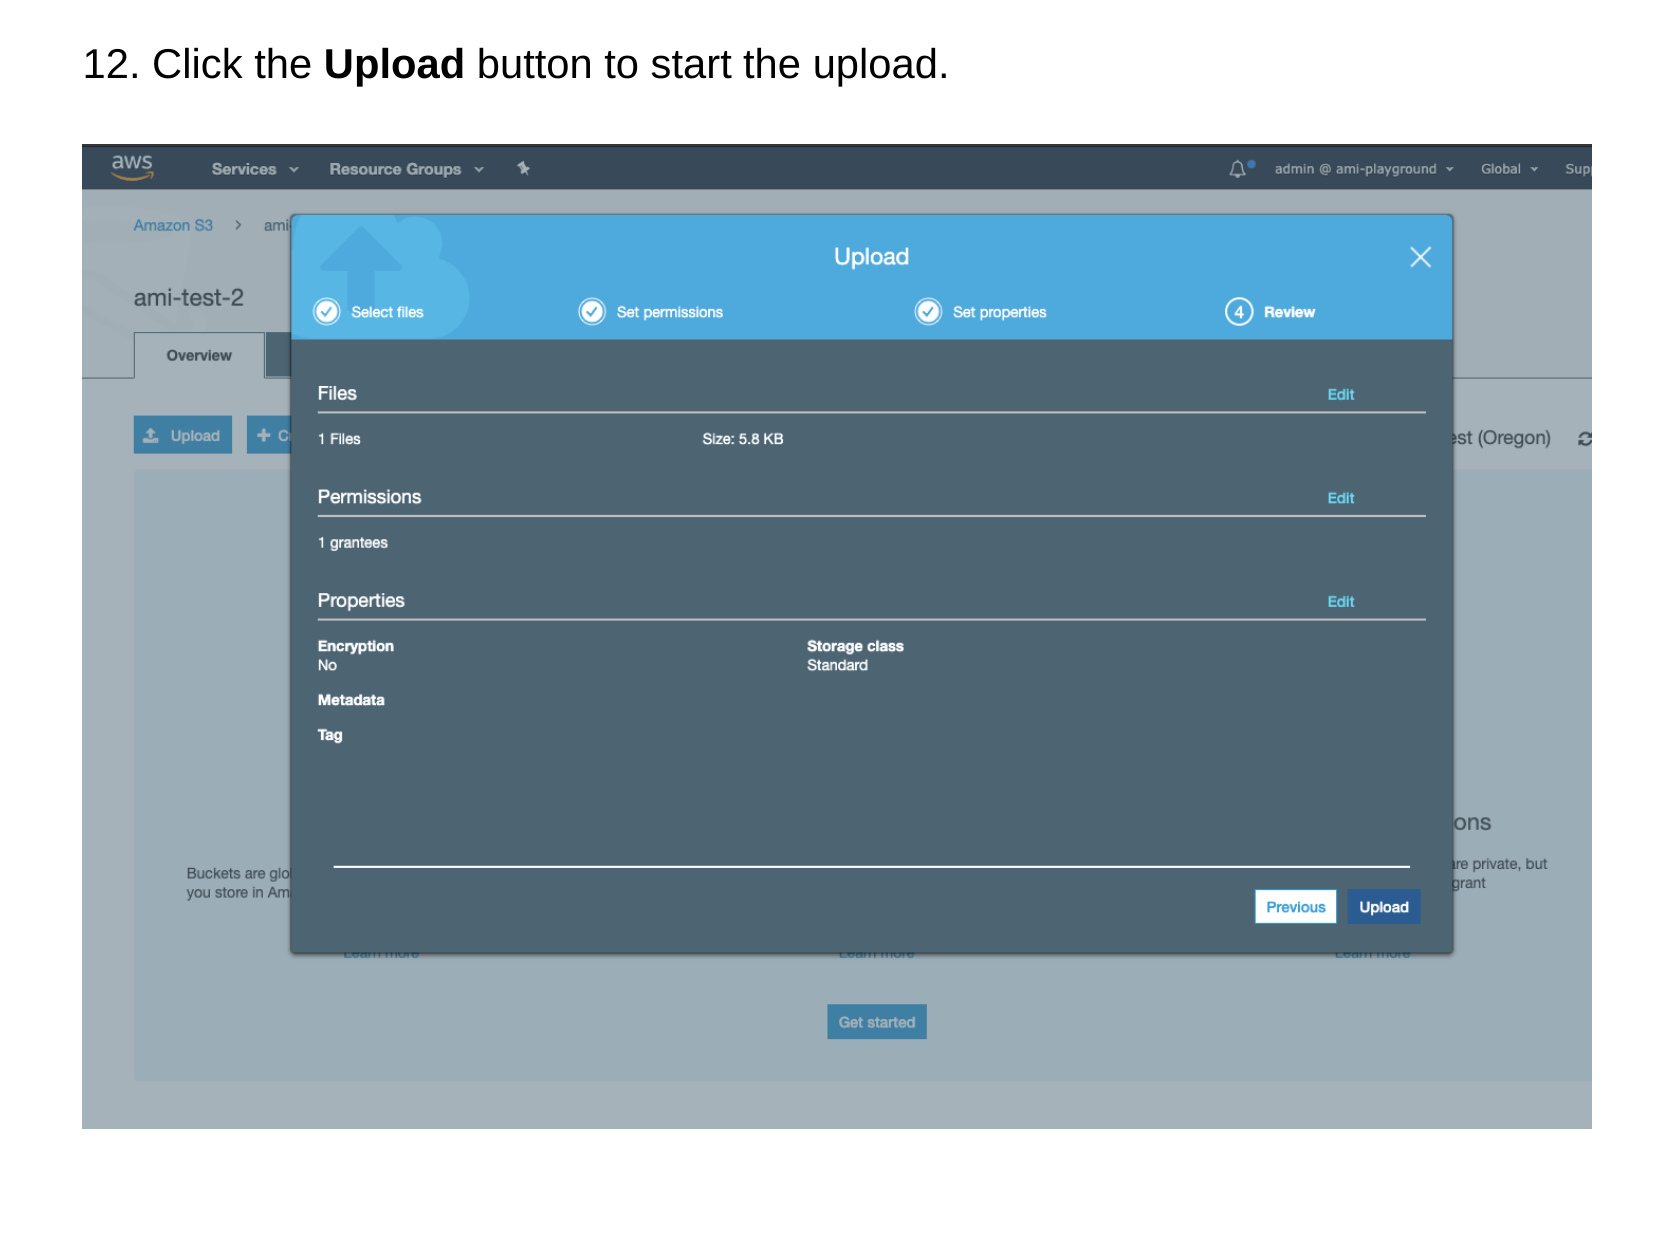

# 12. Click the Upload button to start the upload.